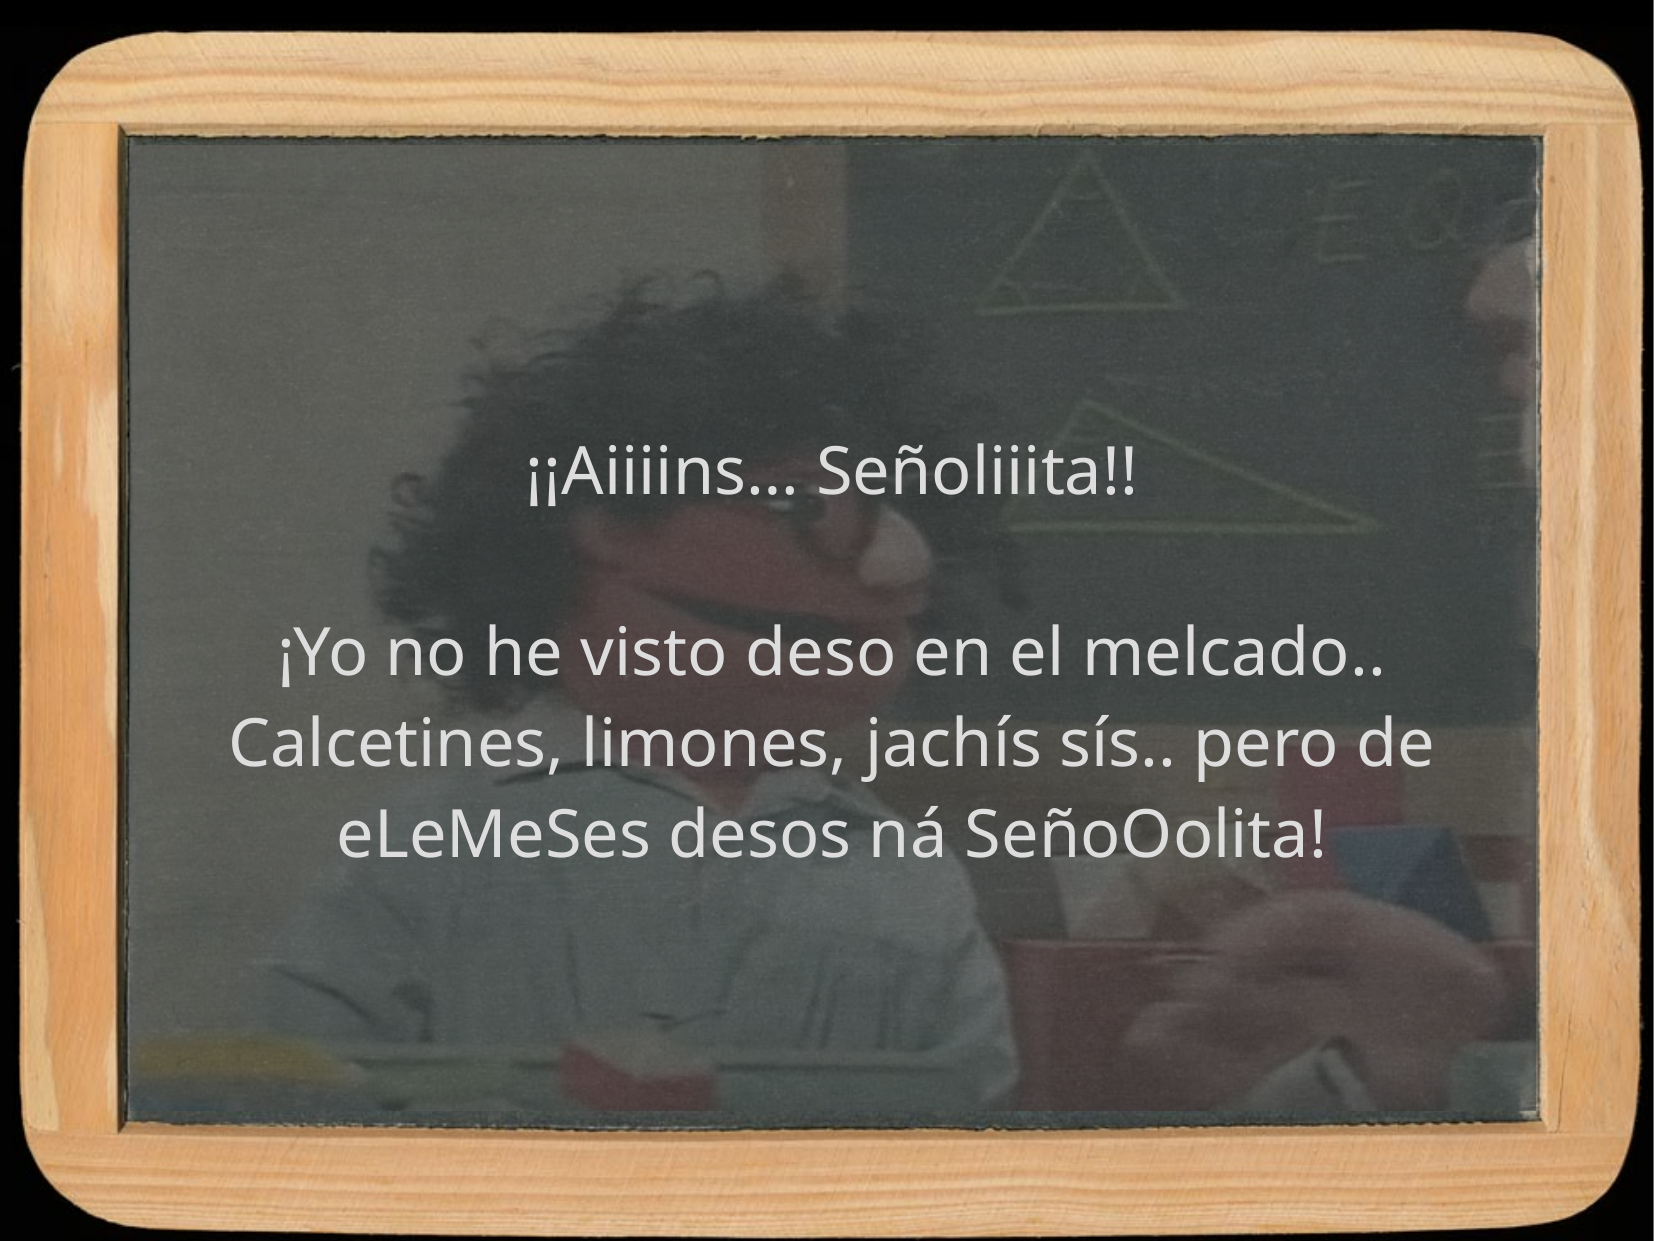

¡¡Aiiiins… Señoliiita!!
¡Yo no he visto deso en el melcado.. Calcetines, limones, jachís sís.. pero de eLeMeSes desos ná SeñoOolita!